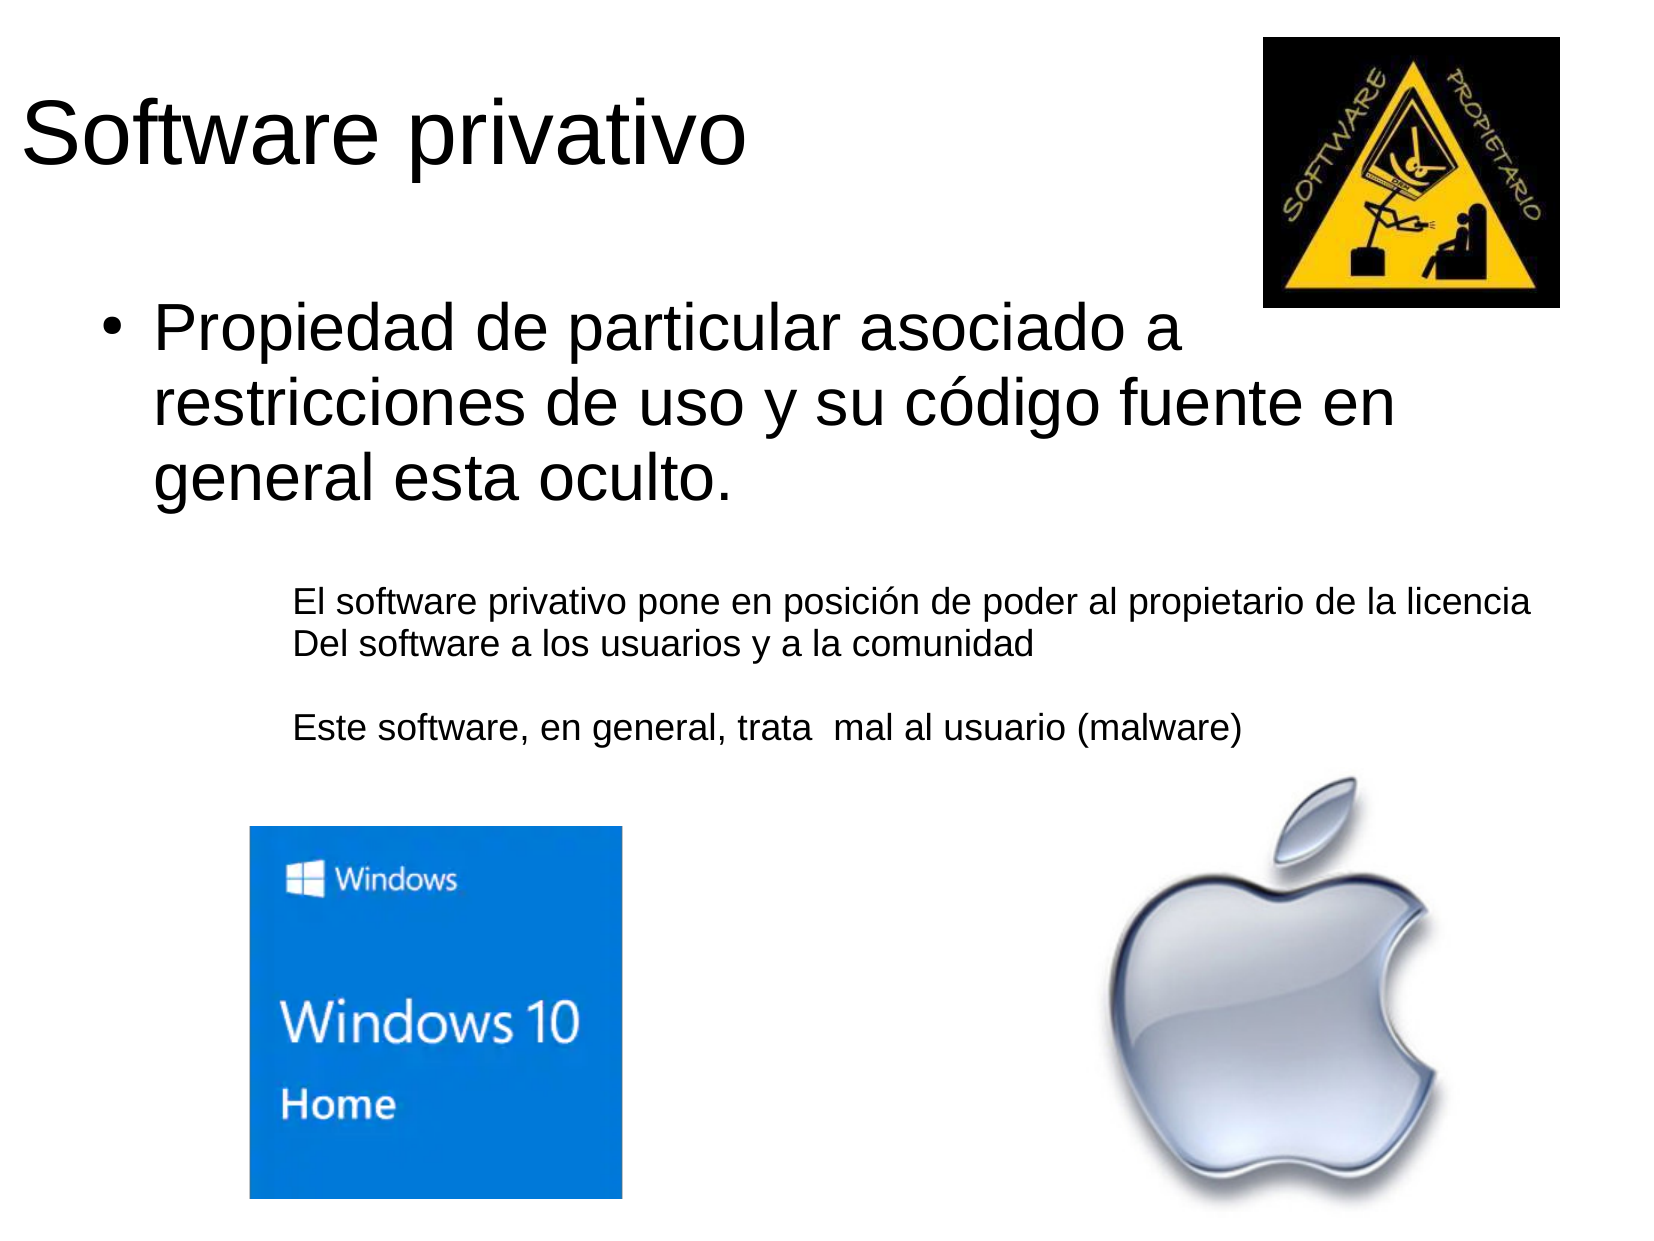

# Software privativo
Propiedad de particular asociado a restricciones de uso y su código fuente en general esta oculto.
El software privativo pone en posición de poder al propietario de la licencia
Del software a los usuarios y a la comunidad
Este software, en general, trata mal al usuario (malware)